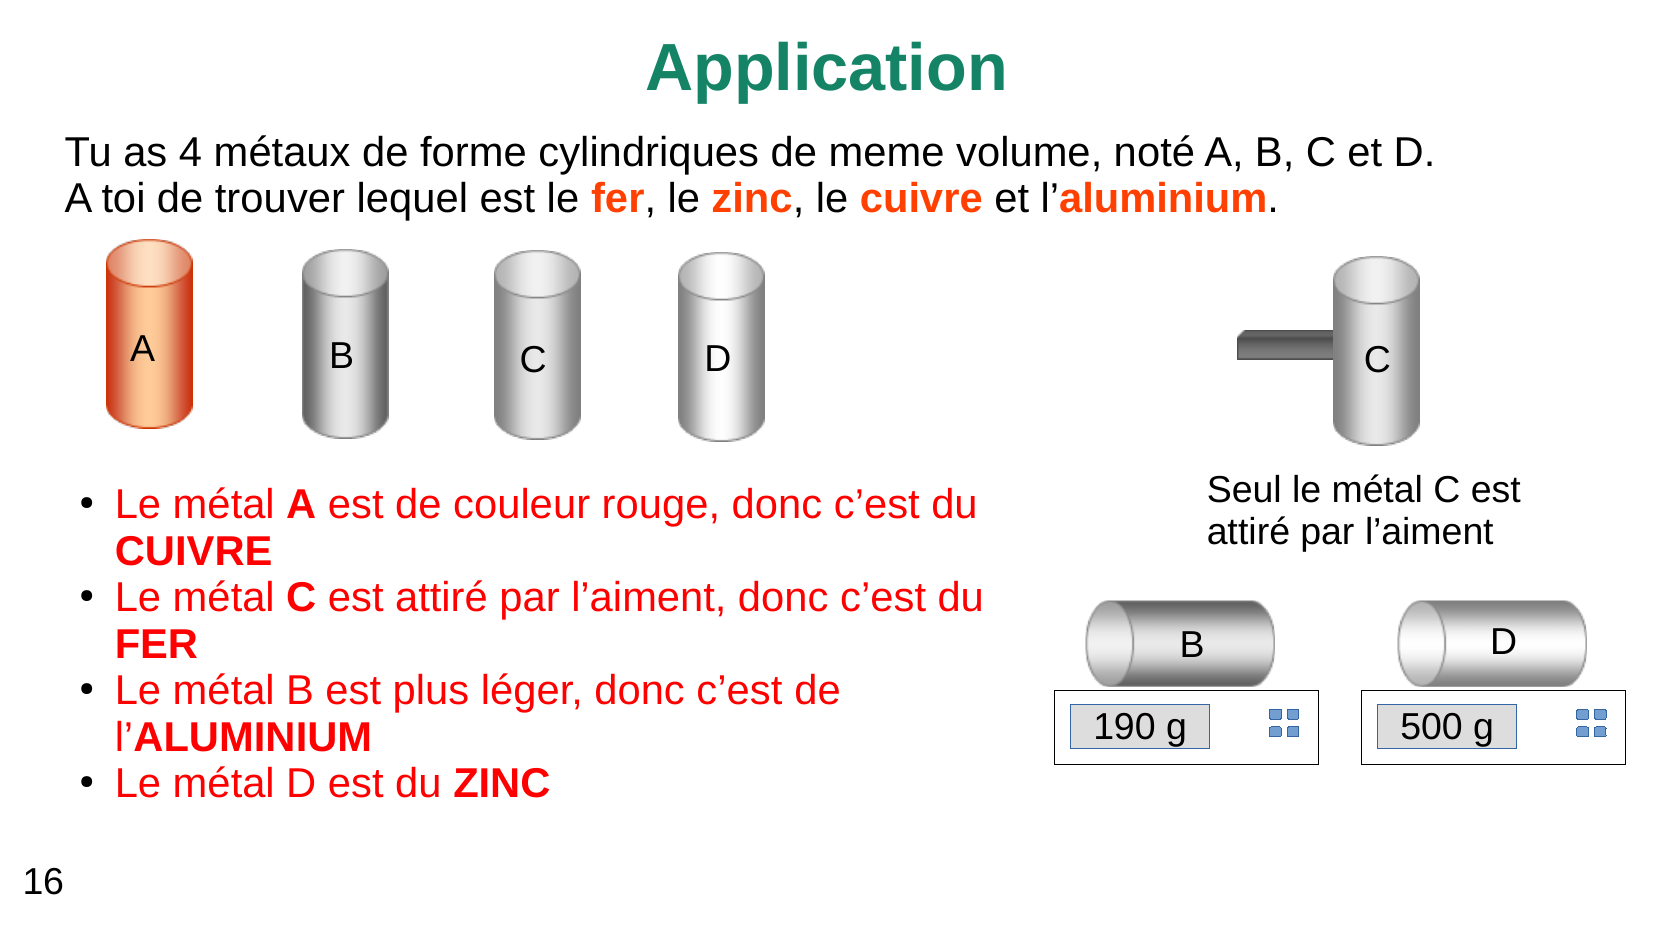

# Application
Tu as 4 métaux de forme cylindriques de meme volume, noté A, B, C et D.
A toi de trouver lequel est le fer, le zinc, le cuivre et l’aluminium.
A
B
D
C
C
Seul le métal C est attiré par l’aiment
Le métal A est de couleur rouge, donc c’est du CUIVRE
Le métal C est attiré par l’aiment, donc c’est du FER
Le métal B est plus léger, donc c’est de l’ALUMINIUM
Le métal D est du ZINC
D
B
190 g
500 g